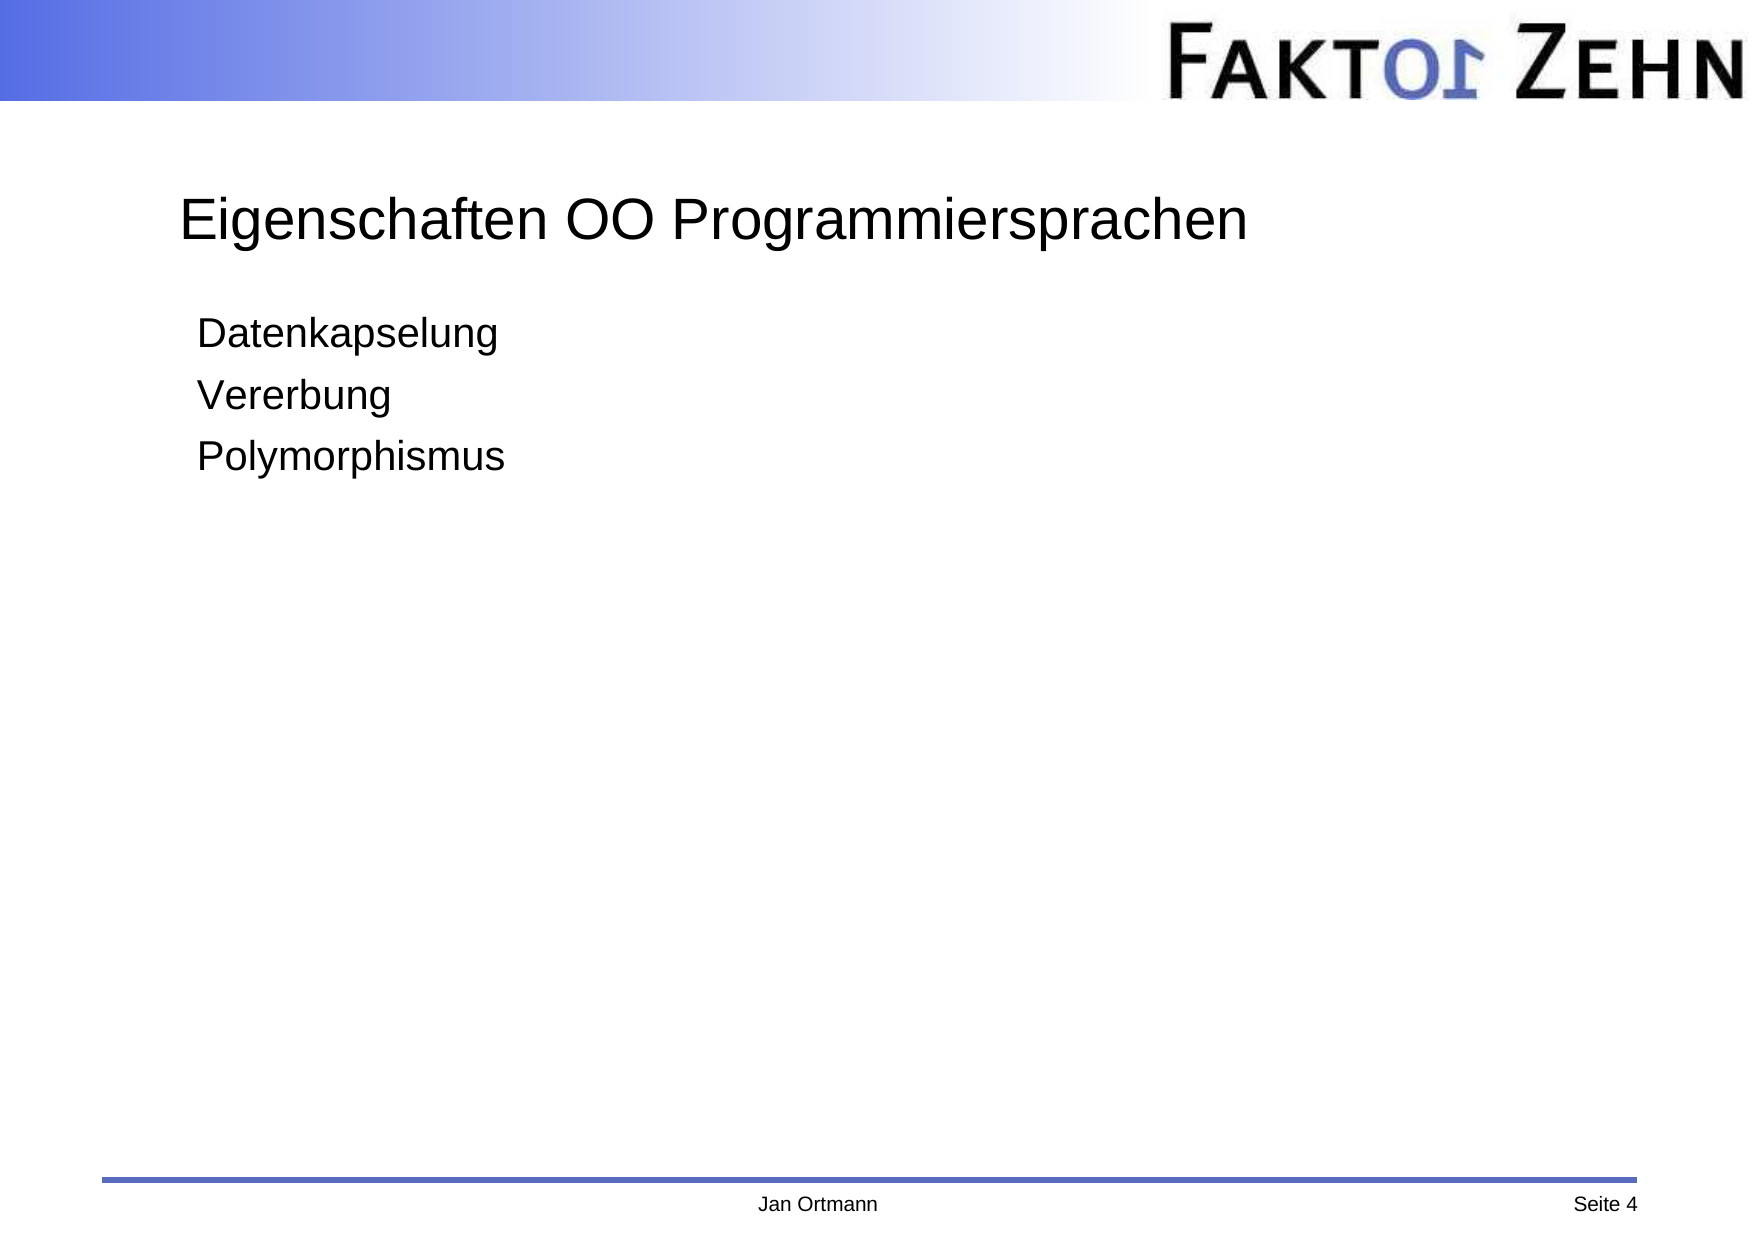

# Eigenschaften OO Programmiersprachen
Datenkapselung
Vererbung
Polymorphismus